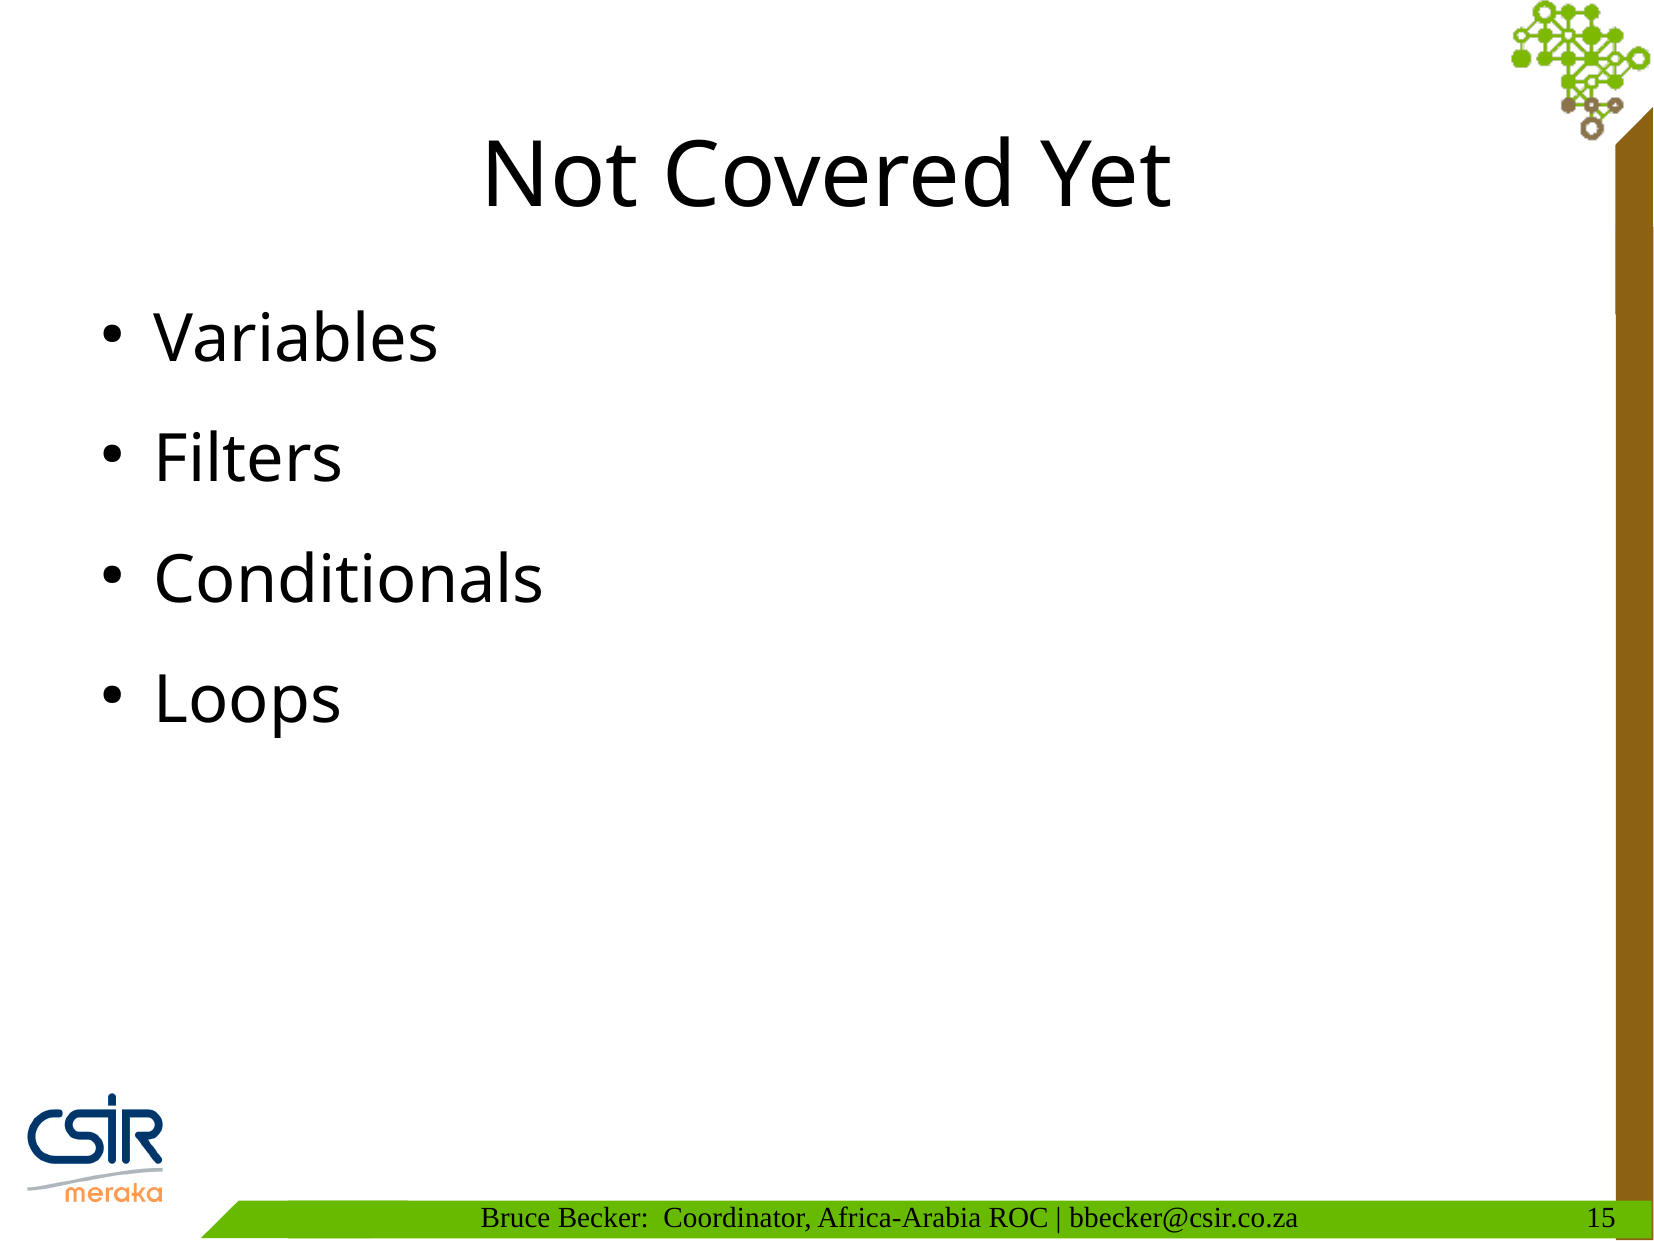

# Not Covered Yet
Variables
Filters
Conditionals
Loops
15